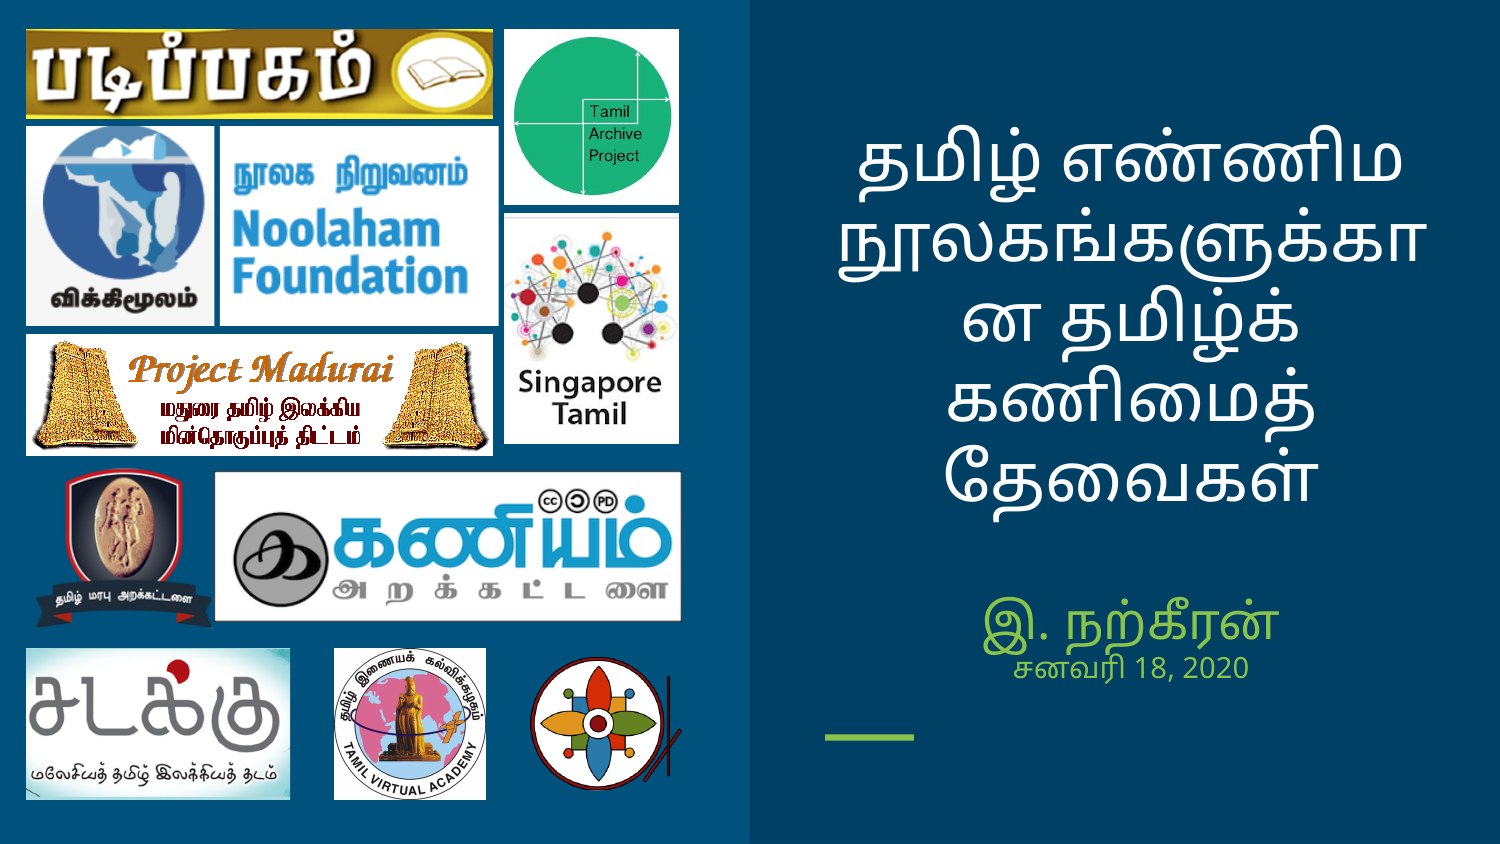

# தமிழ் எண்ணிம நூலகங்களுக்கான தமிழ்க் கணிமைத் தேவைகள் இ. நற்கீரன் சனவரி 18, 2020